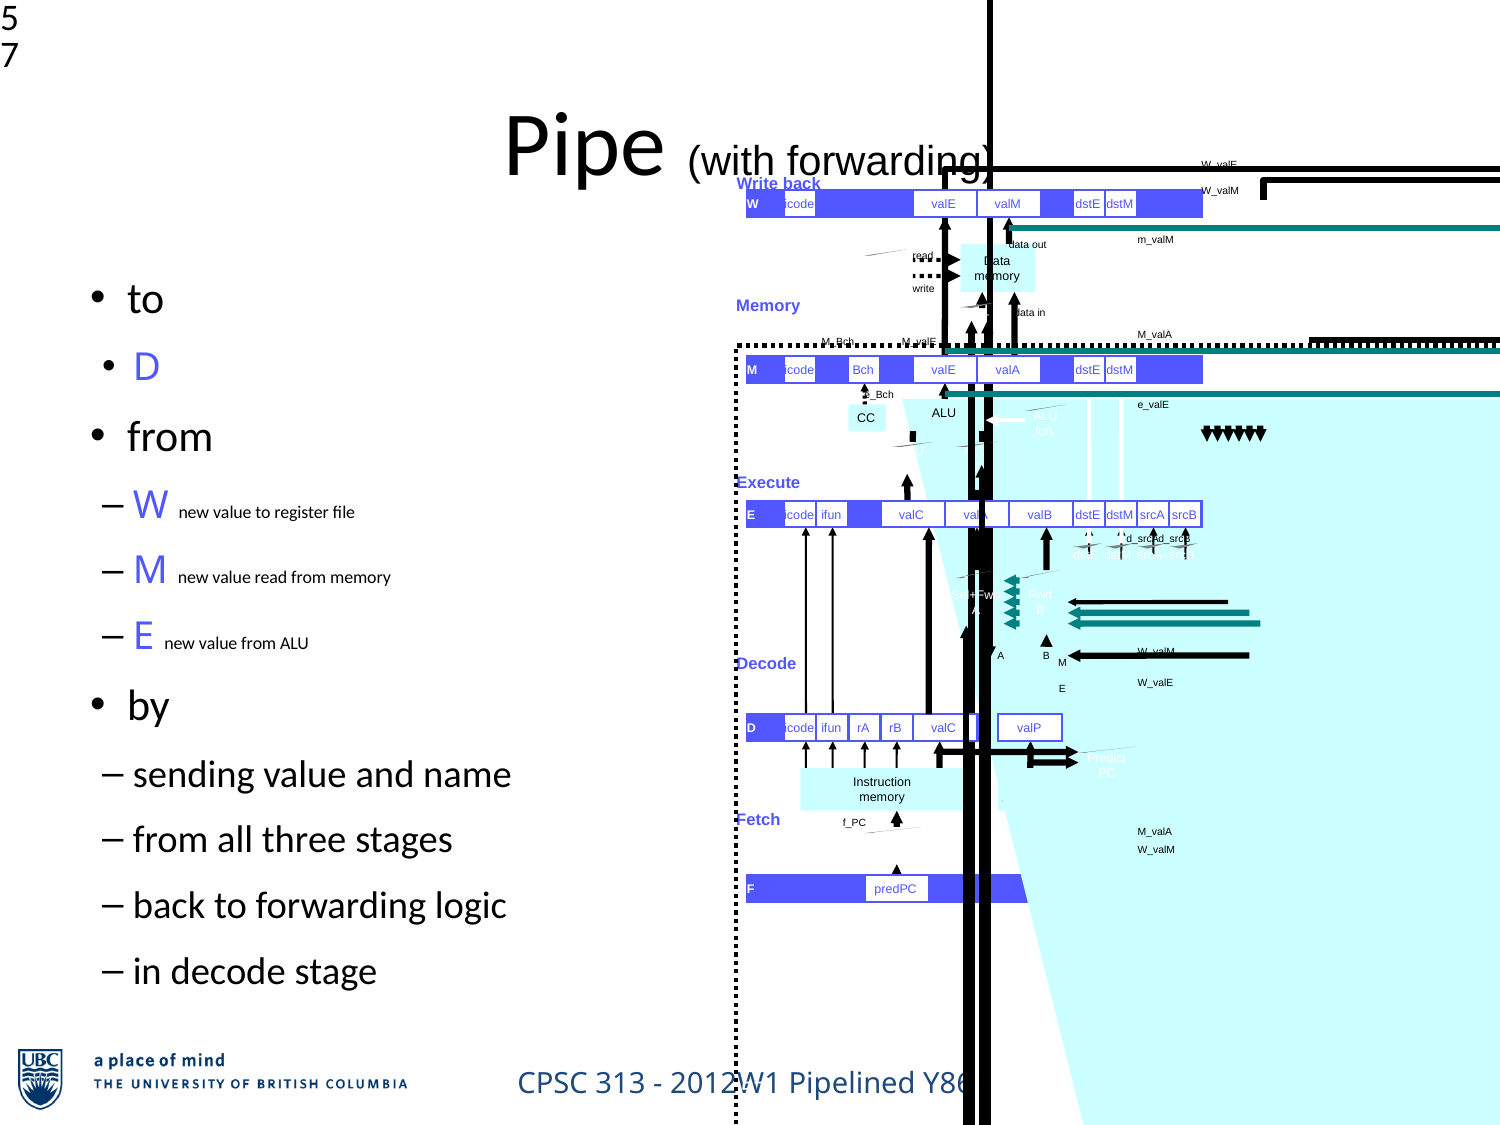

# Pipe (with forwarding)
W_valE
Write back
W_valM
W
icode
valE
valM
dstE
dstM
m_valM
data out
read
Data
memory
Mem.
control
to
D
from
W new value to register file
M new value read from memory
E new value from ALU
by
sending value and name
from all three stages
back to forwarding logic
in decode stage
write
Memory
data in
Addr
M_valA
M_Bch
M_valE
M
icode
Bch
valE
valA
dstE
dstM
e_Bch
e_valE
ALU
ALU
fun.
CC
ALU
A
ALU
B
Execute
E
icode
ifun
valC
valA
valB
dstE
dstM
srcA
srcB
d_srcA
d_srcB
dstE
dstM
srcA
srcB
Sel+Fwd
A
Fwd
B
W_valM
A
B
Register
file
M
Decode
W_valE
E
D
icode
ifun
rA
rB
valC
valP
Predict
PC
Instruction
memory
PC
increment
Fetch
f_PC
M_valA
Select
PC
W_valM
F
predPC